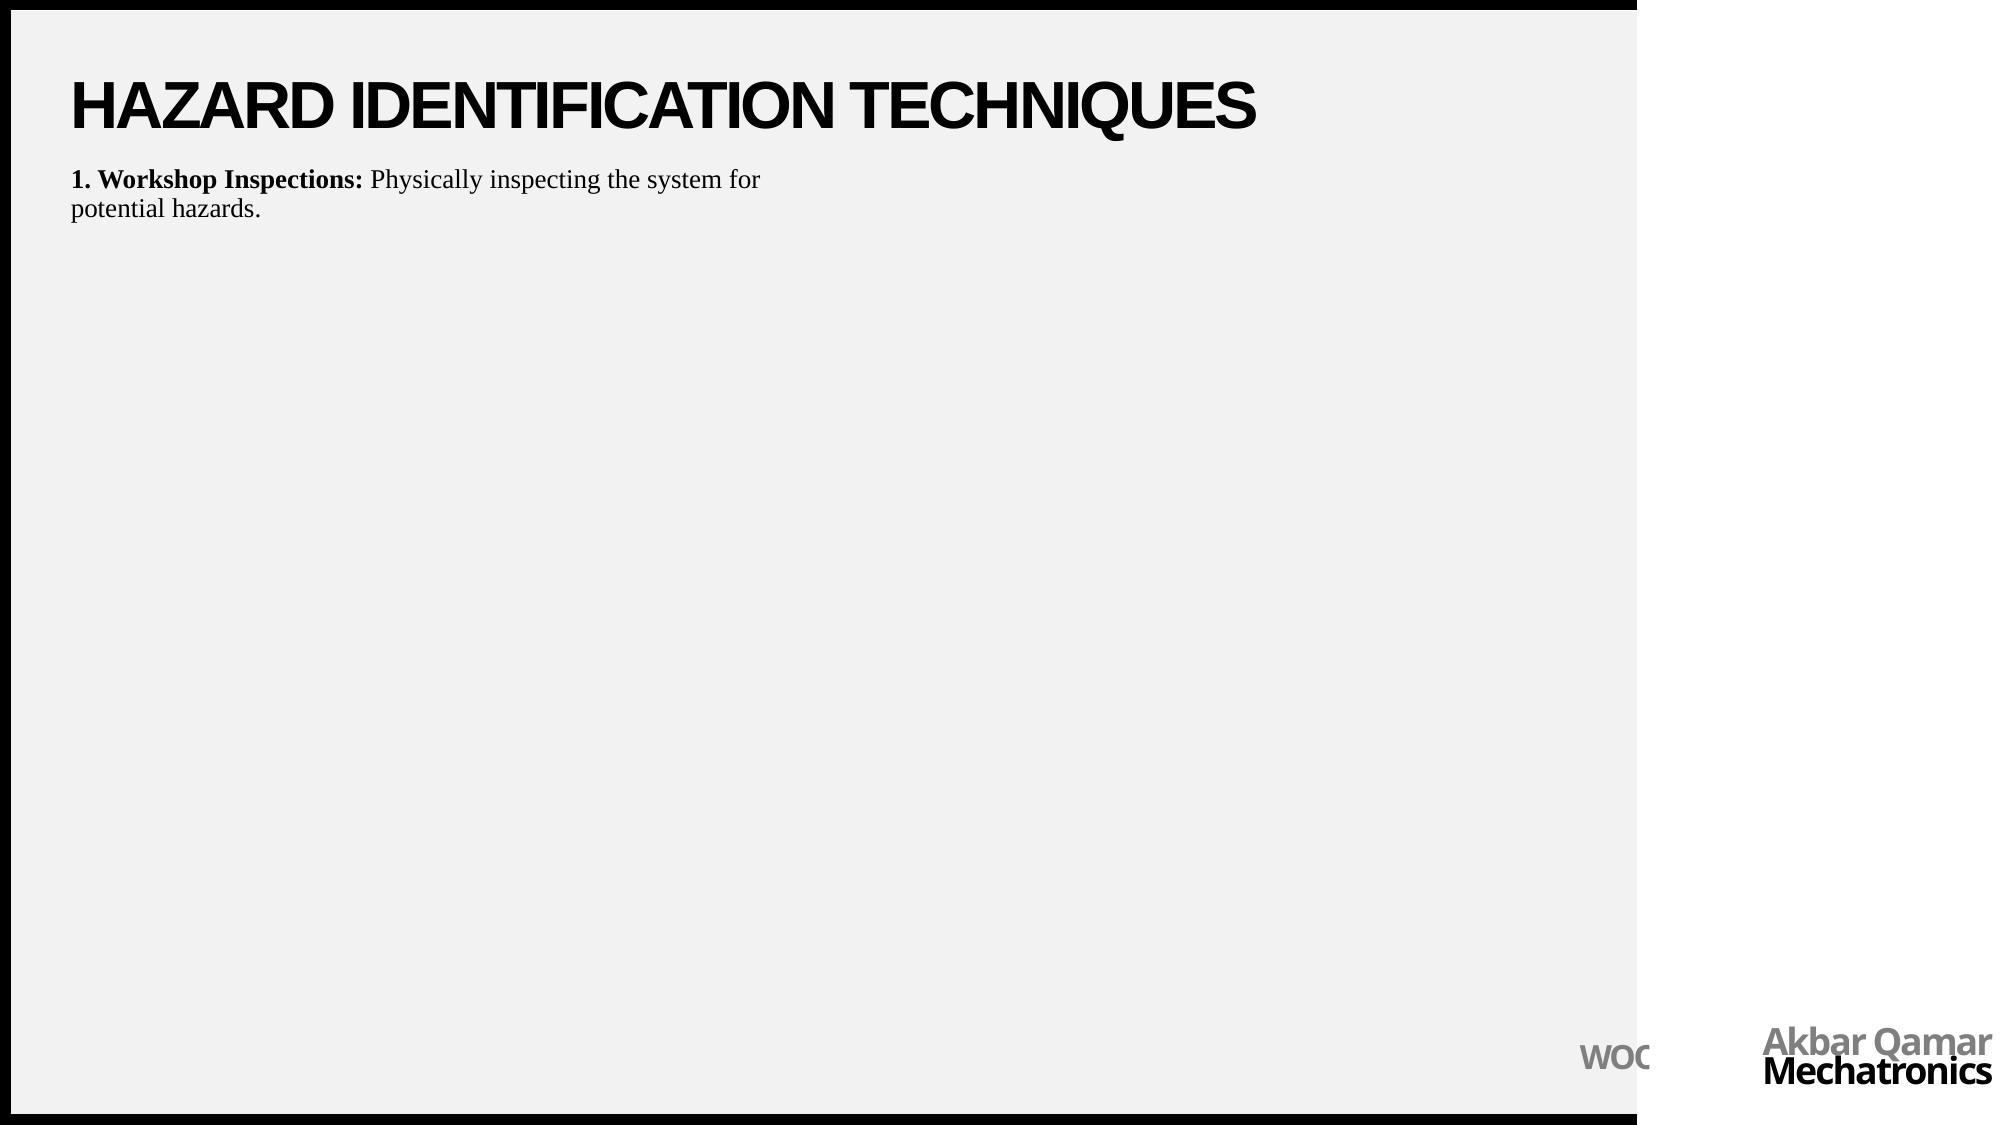

# Hazard Identification Techniques
1. Workshop Inspections: Physically inspecting the system for potential hazards.
Akbar Qamar
Mechatronics